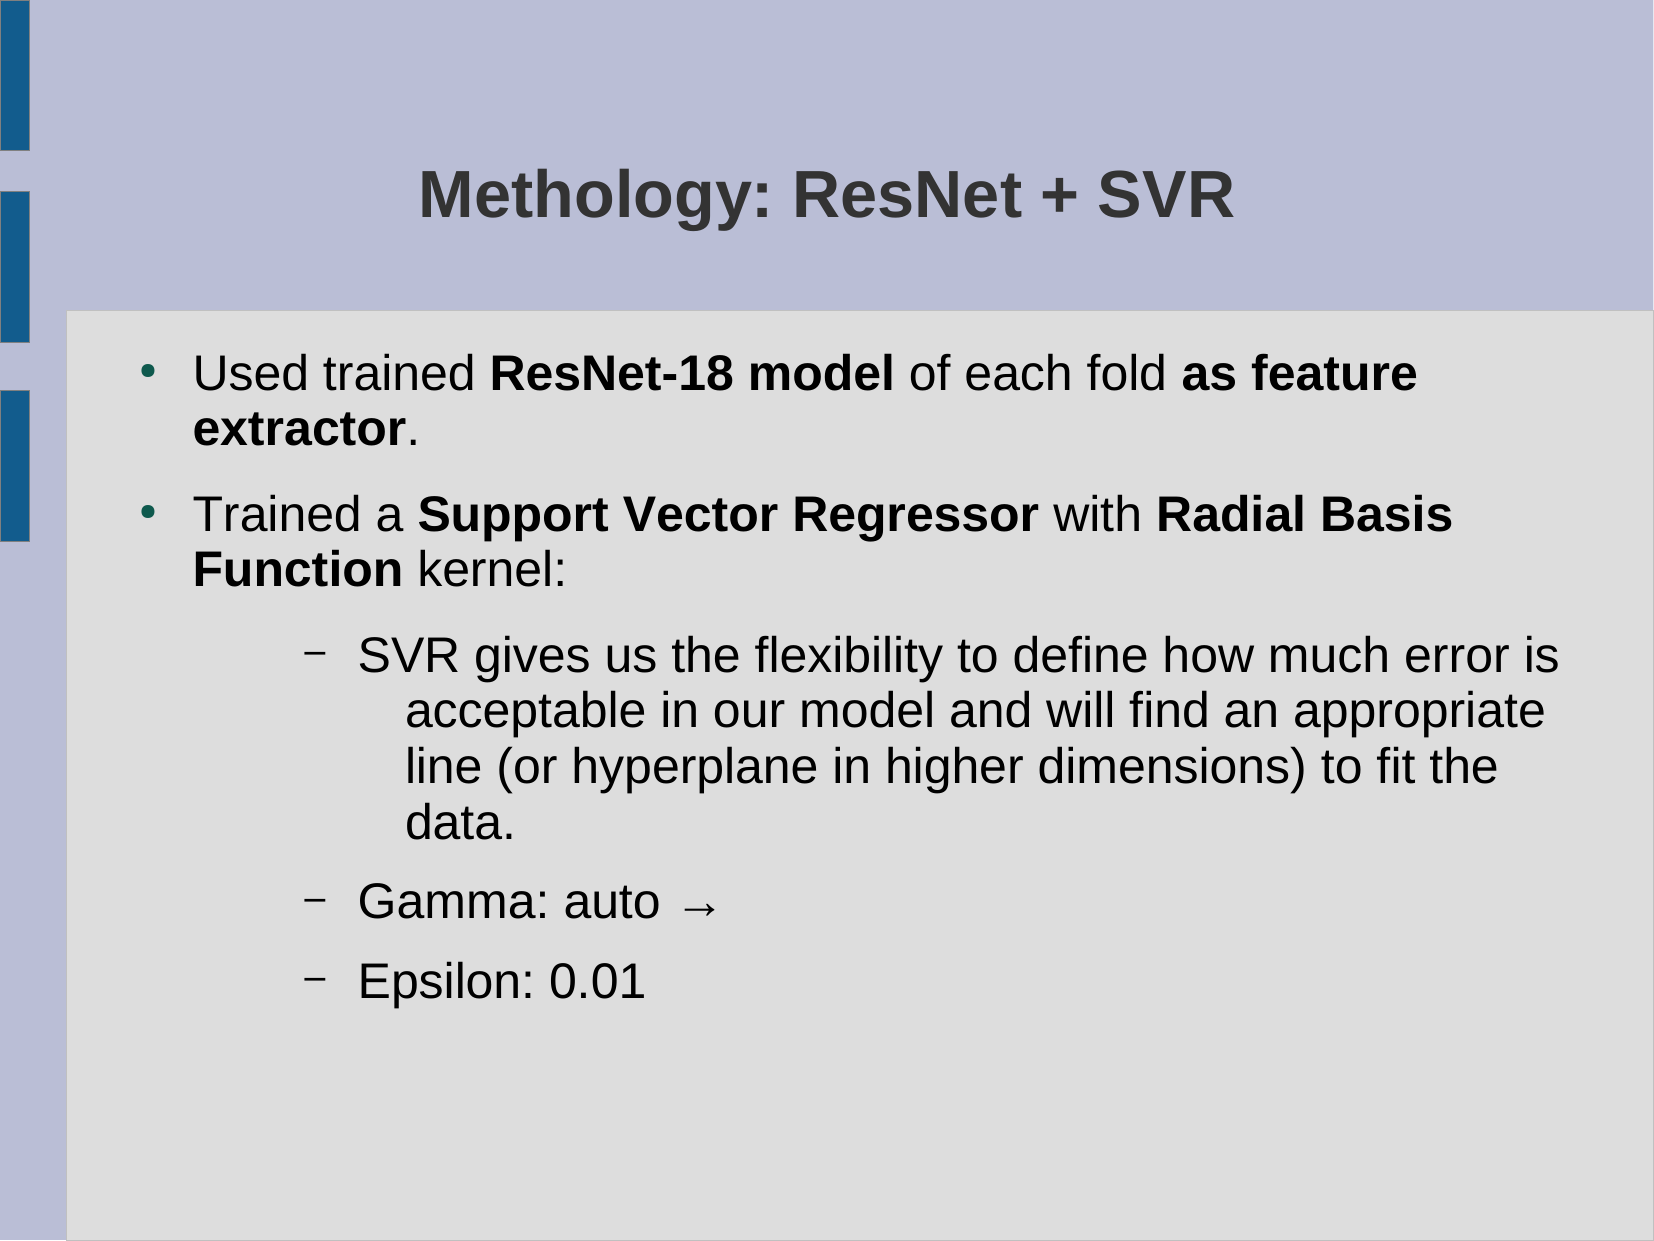

# Methology: ResNet + SVR
Used trained ResNet-18 model of each fold as feature extractor.
Trained a Support Vector Regressor with Radial Basis Function kernel:
SVR gives us the flexibility to define how much error is acceptable in our model and will find an appropriate line (or hyperplane in higher dimensions) to fit the data.
Gamma: auto →
Epsilon: 0.01